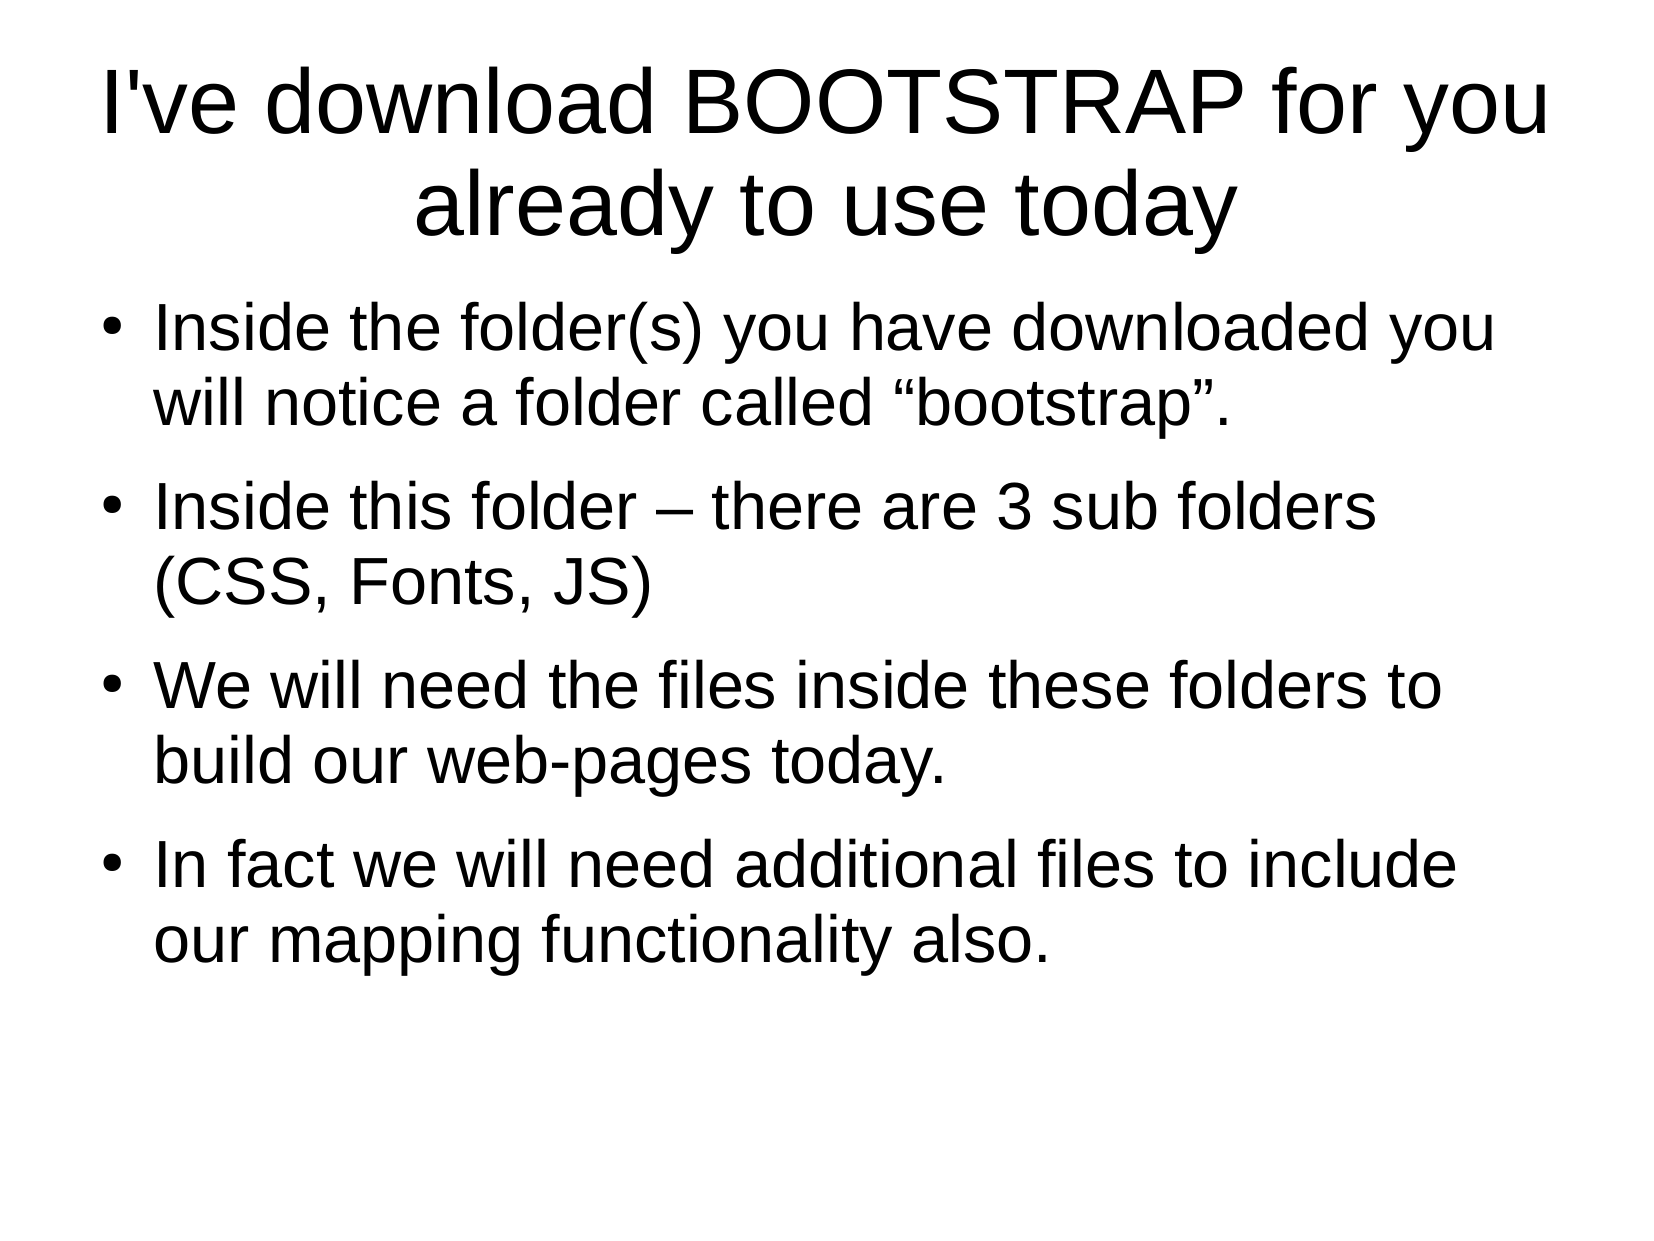

# I've download BOOTSTRAP for you already to use today
Inside the folder(s) you have downloaded you will notice a folder called “bootstrap”.
Inside this folder – there are 3 sub folders (CSS, Fonts, JS)
We will need the files inside these folders to build our web-pages today.
In fact we will need additional files to include our mapping functionality also.